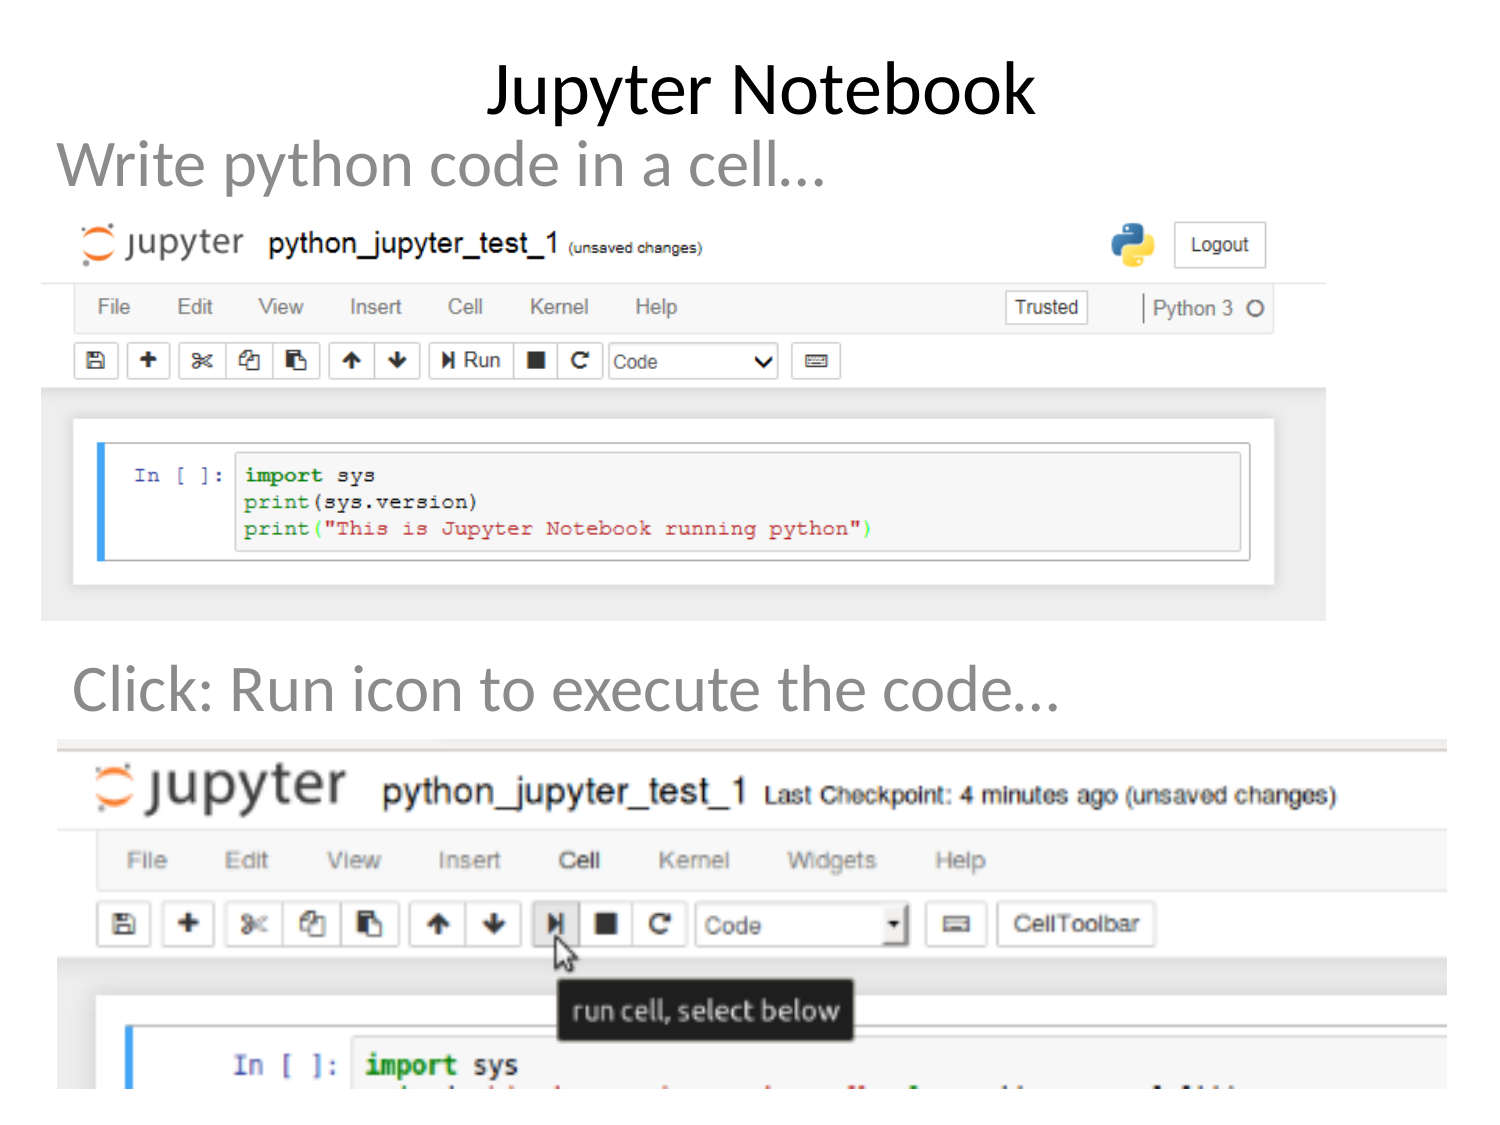

# Jupyter Notebook
Write python code in a cell…
Click: Run icon to execute the code…